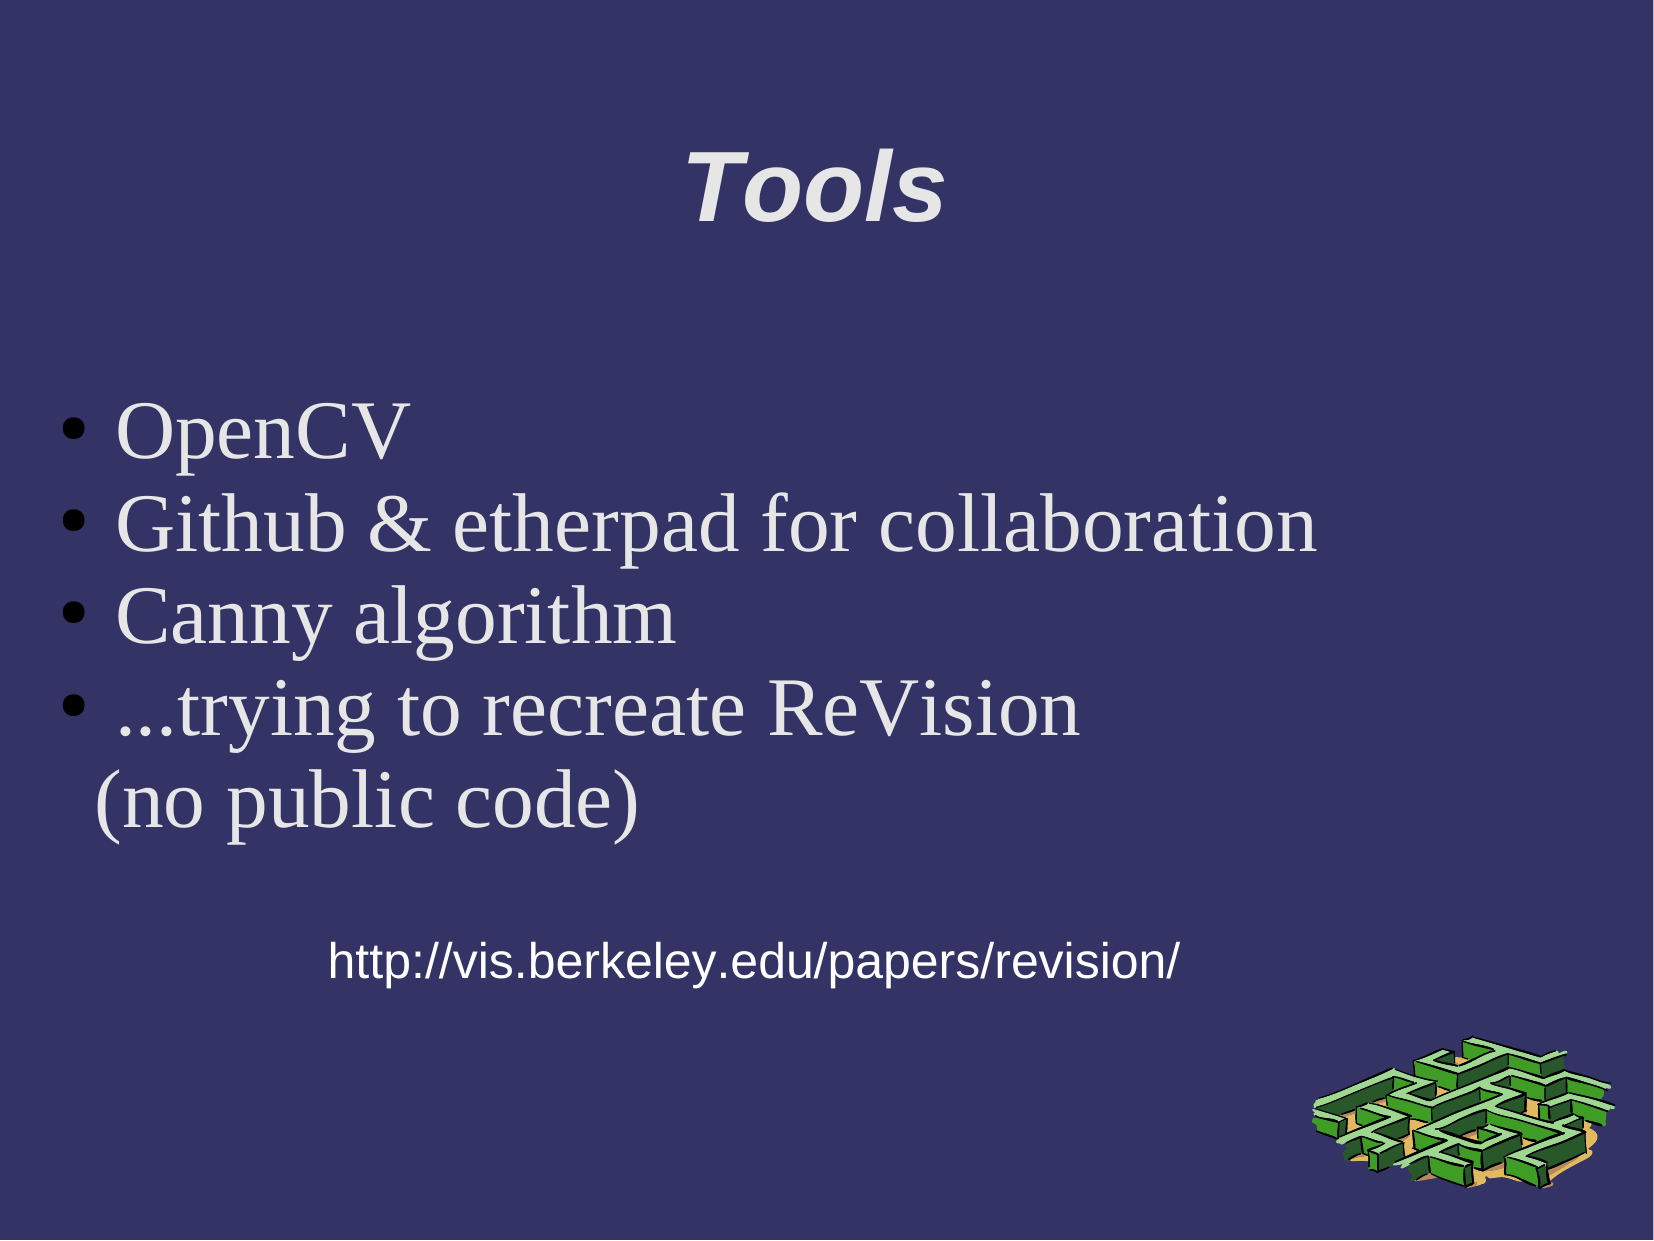

# Tools
 OpenCV
 Github & etherpad for collaboration
 Canny algorithm
 ...trying to recreate ReVision
(no public code)
http://vis.berkeley.edu/papers/revision/